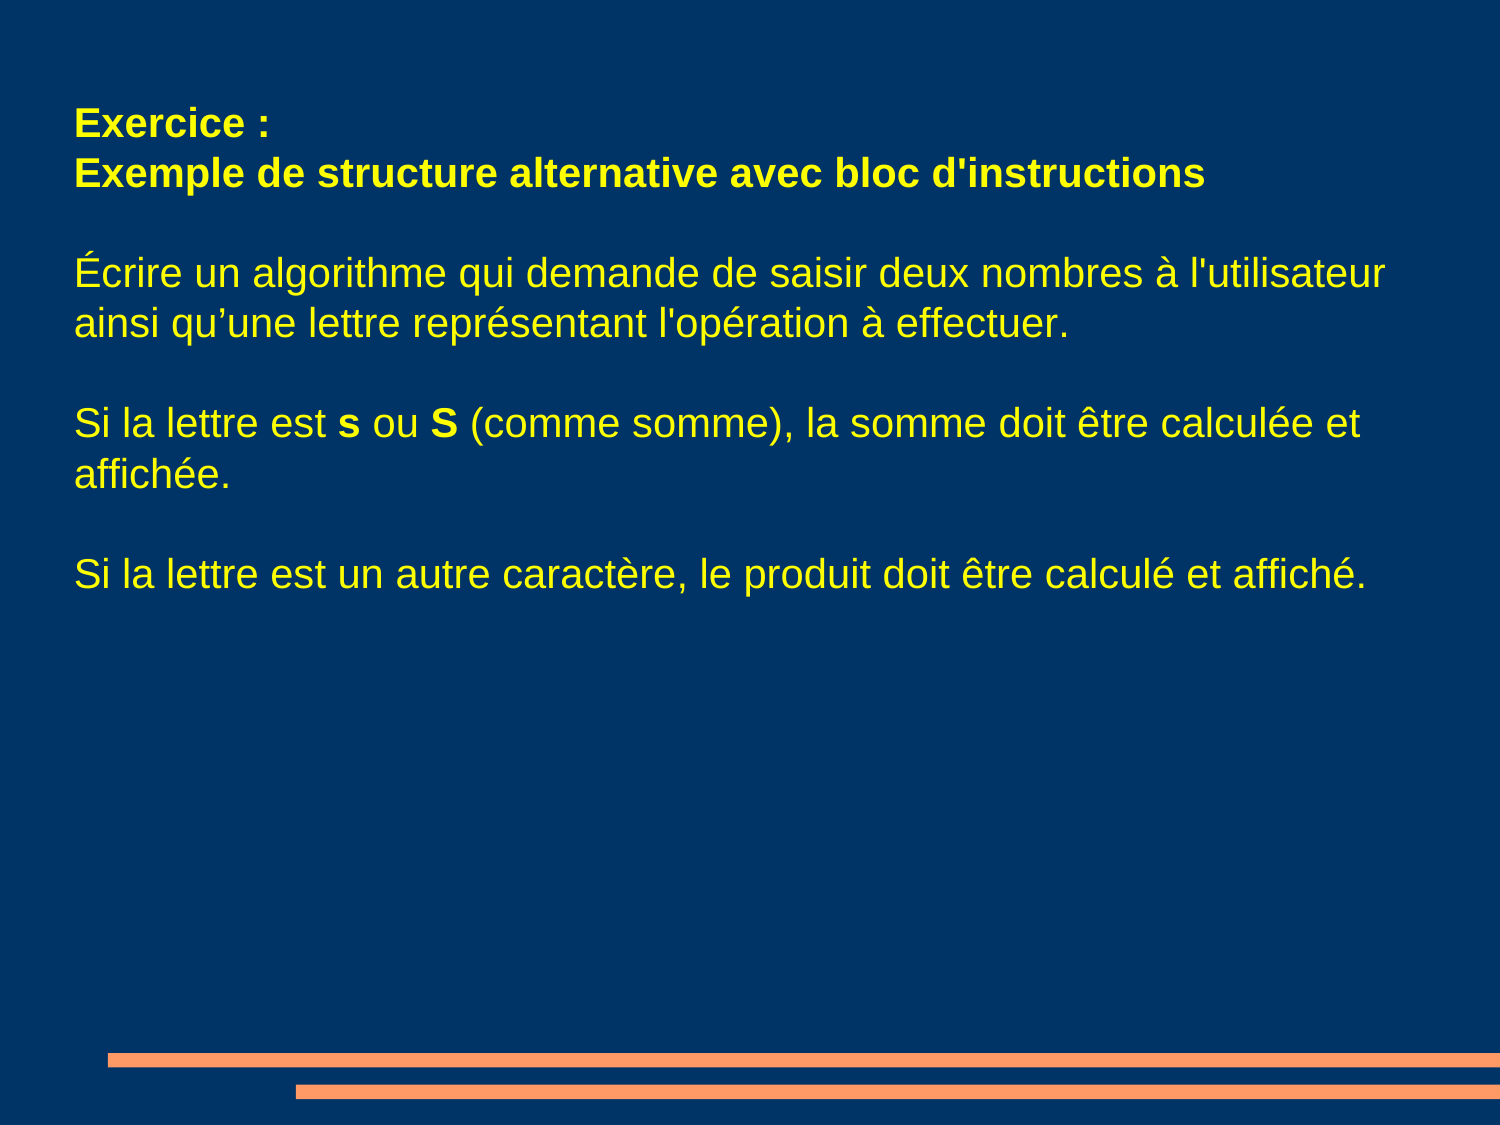

Exercice :
Exemple de structure alternative avec bloc d'instructions
Écrire un algorithme qui demande de saisir deux nombres à l'utilisateur ainsi qu’une lettre représentant l'opération à effectuer.
Si la lettre est s ou S (comme somme), la somme doit être calculée et affichée.
Si la lettre est un autre caractère, le produit doit être calculé et affiché.
#